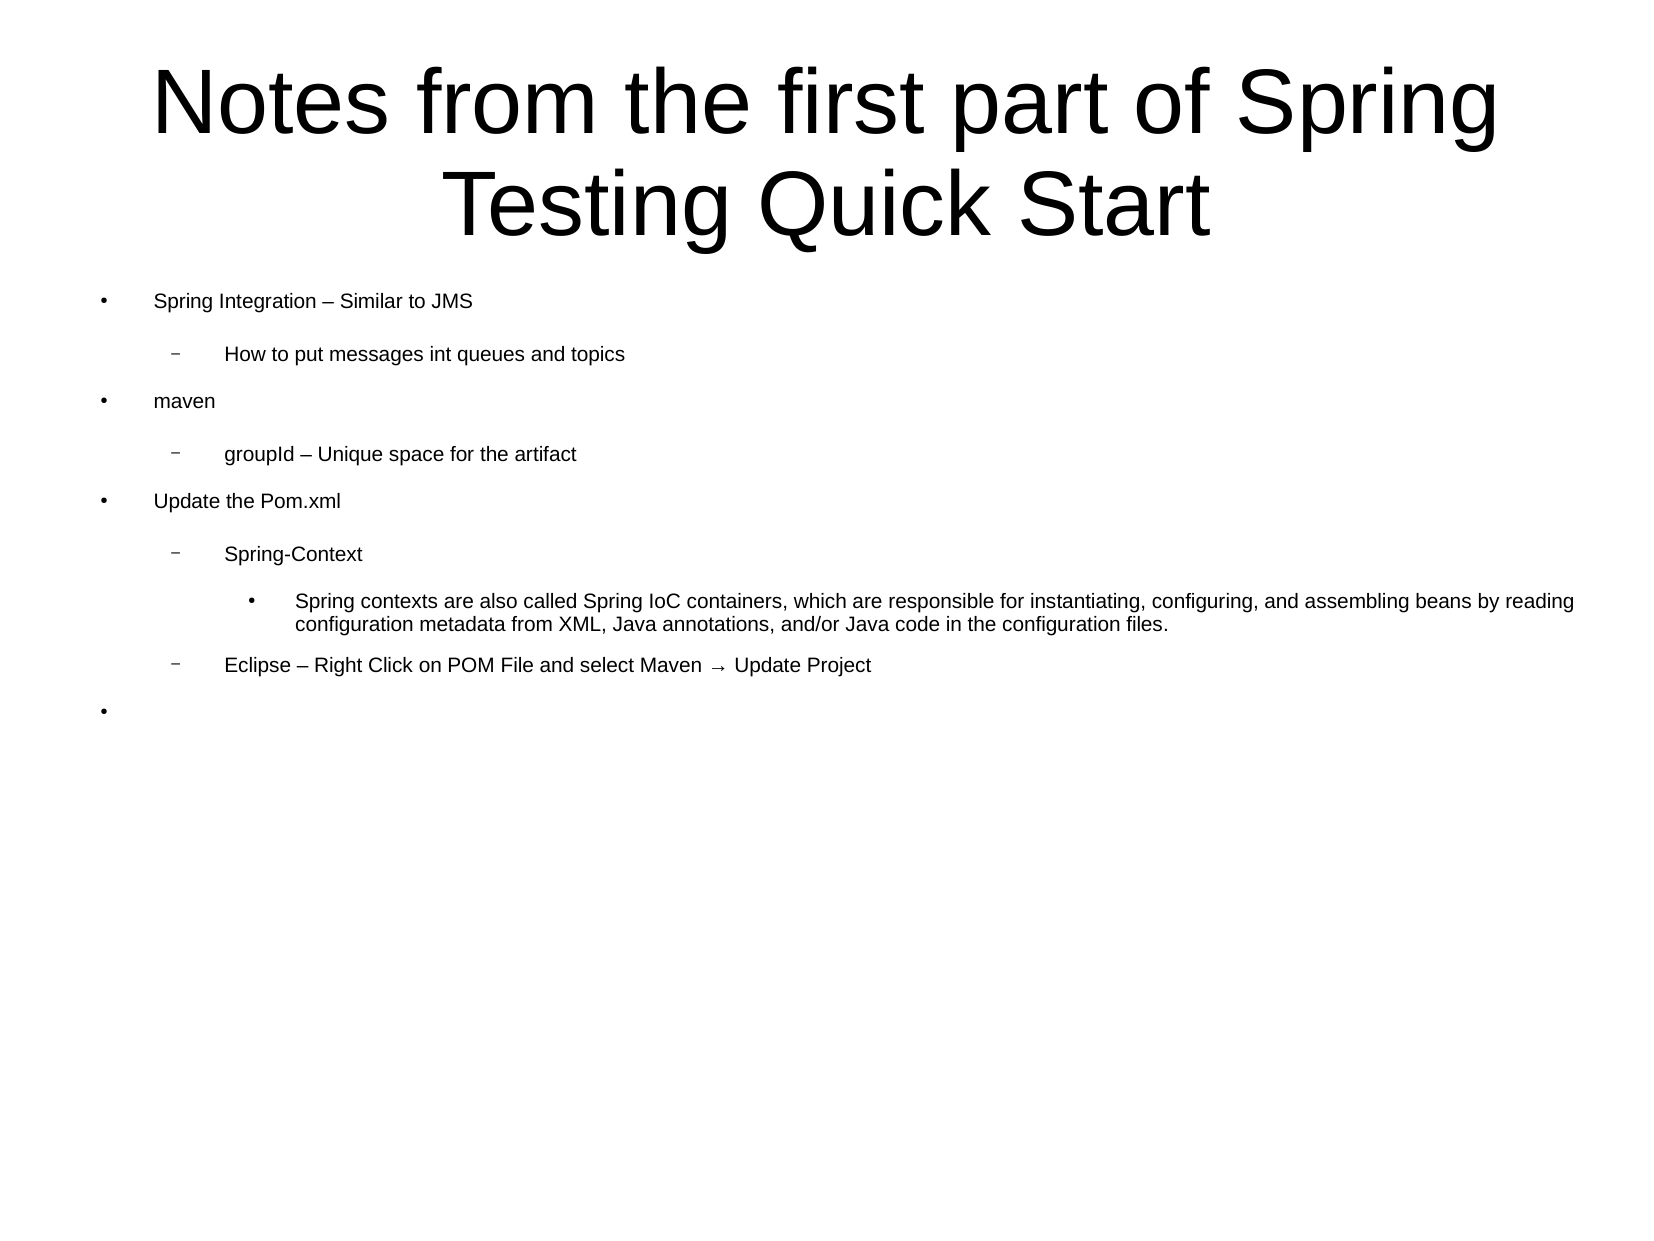

# Notes from the first part of Spring Testing Quick Start
Spring Integration – Similar to JMS
How to put messages int queues and topics
maven
groupId – Unique space for the artifact
Update the Pom.xml
Spring-Context
Spring contexts are also called Spring IoC containers, which are responsible for instantiating, configuring, and assembling beans by reading configuration metadata from XML, Java annotations, and/or Java code in the configuration files.
Eclipse – Right Click on POM File and select Maven → Update Project